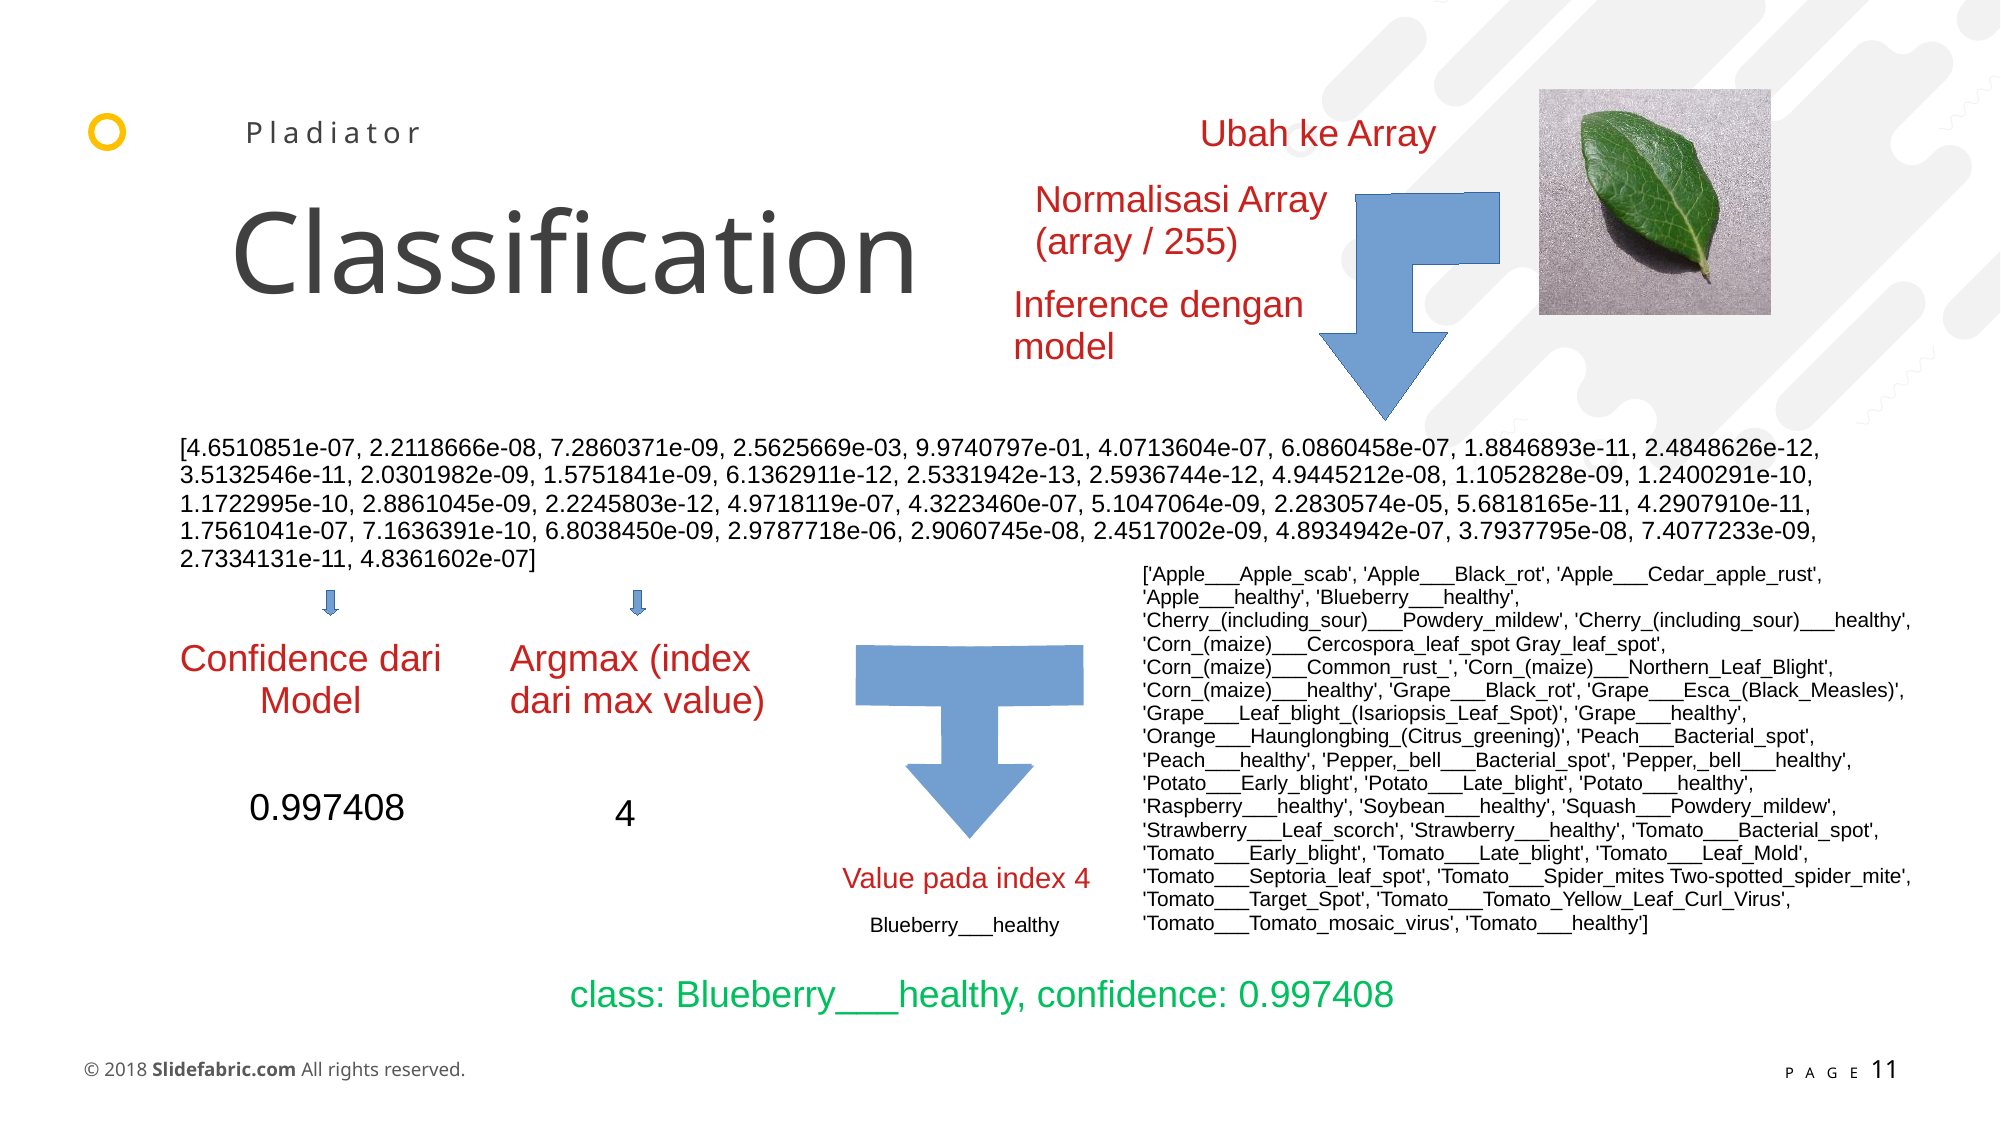

Ubah ke Array
Pladiator
Normalisasi Array
(array / 255)
Classification
Inference dengan
model
[4.6510851e-07, 2.2118666e-08, 7.2860371e-09, 2.5625669e-03, 9.9740797e-01, 4.0713604e-07, 6.0860458e-07, 1.8846893e-11, 2.4848626e-12, 3.5132546e-11, 2.0301982e-09, 1.5751841e-09, 6.1362911e-12, 2.5331942e-13, 2.5936744e-12, 4.9445212e-08, 1.1052828e-09, 1.2400291e-10, 1.1722995e-10, 2.8861045e-09, 2.2245803e-12, 4.9718119e-07, 4.3223460e-07, 5.1047064e-09, 2.2830574e-05, 5.6818165e-11, 4.2907910e-11, 1.7561041e-07, 7.1636391e-10, 6.8038450e-09, 2.9787718e-06, 2.9060745e-08, 2.4517002e-09, 4.8934942e-07, 3.7937795e-08, 7.4077233e-09, 2.7334131e-11, 4.8361602e-07]
['Apple___Apple_scab', 'Apple___Black_rot', 'Apple___Cedar_apple_rust', 'Apple___healthy', 'Blueberry___healthy', 'Cherry_(including_sour)___Powdery_mildew', 'Cherry_(including_sour)___healthy', 'Corn_(maize)___Cercospora_leaf_spot Gray_leaf_spot', 'Corn_(maize)___Common_rust_', 'Corn_(maize)___Northern_Leaf_Blight', 'Corn_(maize)___healthy', 'Grape___Black_rot', 'Grape___Esca_(Black_Measles)', 'Grape___Leaf_blight_(Isariopsis_Leaf_Spot)', 'Grape___healthy', 'Orange___Haunglongbing_(Citrus_greening)', 'Peach___Bacterial_spot', 'Peach___healthy', 'Pepper,_bell___Bacterial_spot', 'Pepper,_bell___healthy', 'Potato___Early_blight', 'Potato___Late_blight', 'Potato___healthy', 'Raspberry___healthy', 'Soybean___healthy', 'Squash___Powdery_mildew', 'Strawberry___Leaf_scorch', 'Strawberry___healthy', 'Tomato___Bacterial_spot', 'Tomato___Early_blight', 'Tomato___Late_blight', 'Tomato___Leaf_Mold', 'Tomato___Septoria_leaf_spot', 'Tomato___Spider_mites Two-spotted_spider_mite', 'Tomato___Target_Spot', 'Tomato___Tomato_Yellow_Leaf_Curl_Virus', 'Tomato___Tomato_mosaic_virus', 'Tomato___healthy']
Confidence dari
Model
Argmax (index
dari max value)
0.997408
4
Value pada index 4
Blueberry___healthy
class: Blueberry___healthy, confidence: 0.997408